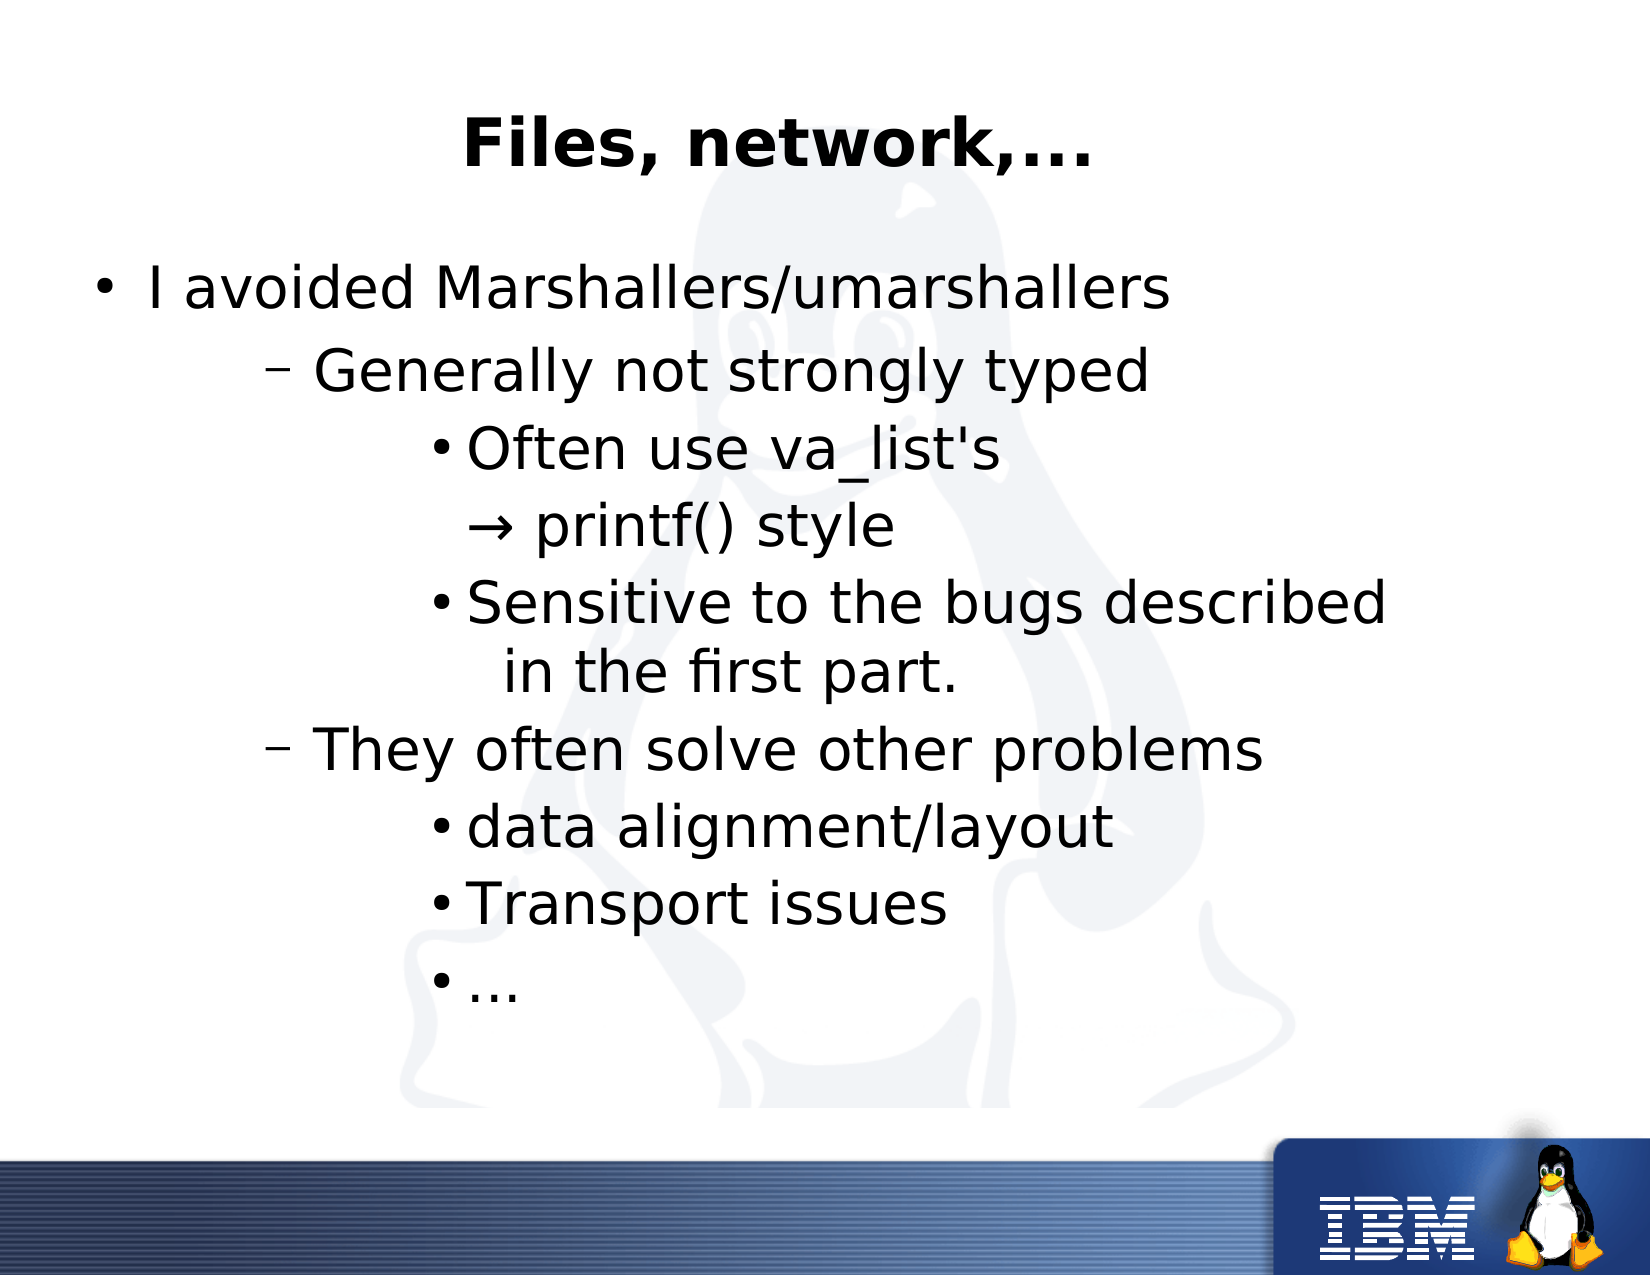

# Files, network,...
I avoided Marshallers/umarshallers
Generally not strongly typed
Often use va_list's
→ printf() style
Sensitive to the bugs described in the first part.
They often solve other problems
data alignment/layout
Transport issues
...